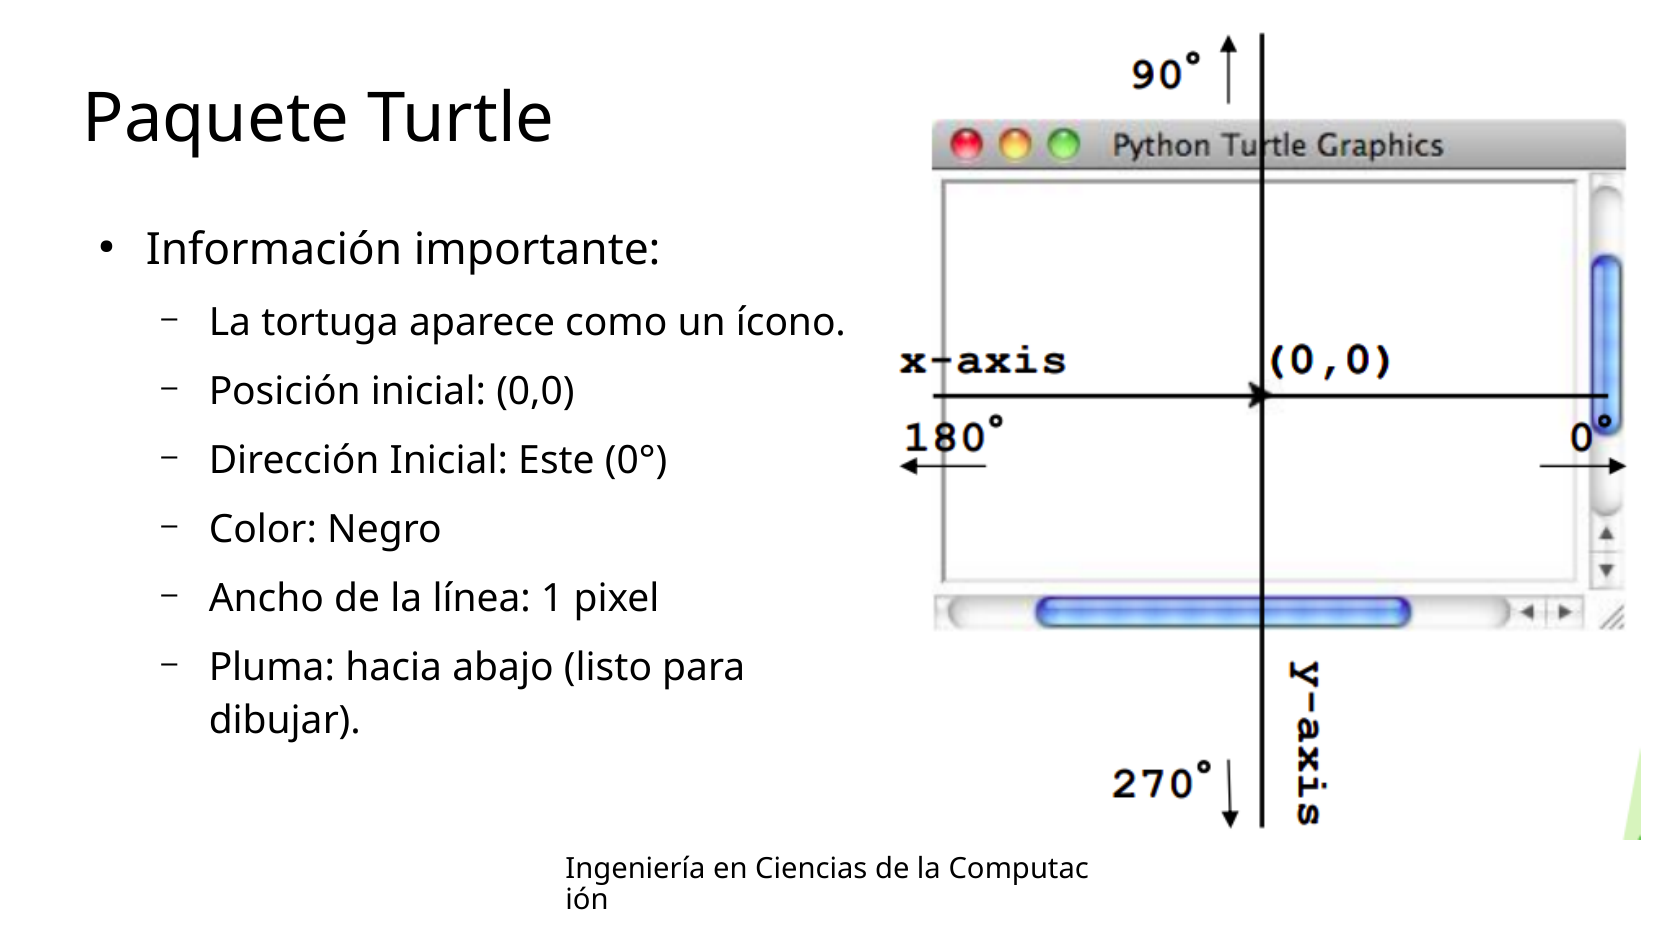

# Paquete Turtle
Información importante:
La tortuga aparece como un ícono.
Posición inicial: (0,0)
Dirección Inicial: Este (0°)
Color: Negro
Ancho de la línea: 1 pixel
Pluma: hacia abajo (listo para dibujar).
Ingeniería en Ciencias de la Computación